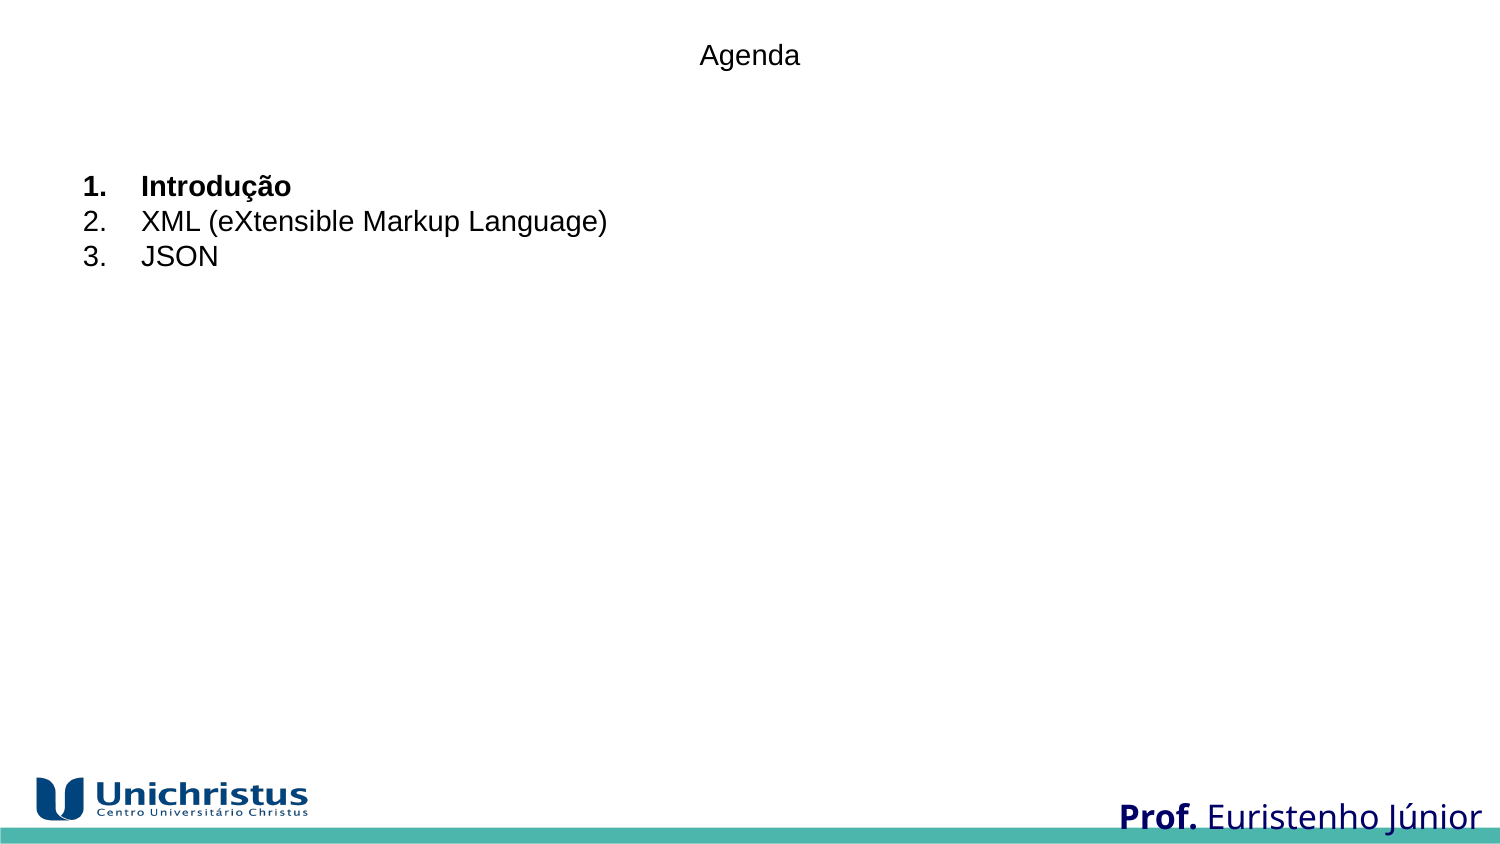

# Agenda
Introdução
XML (eXtensible Markup Language)
JSON